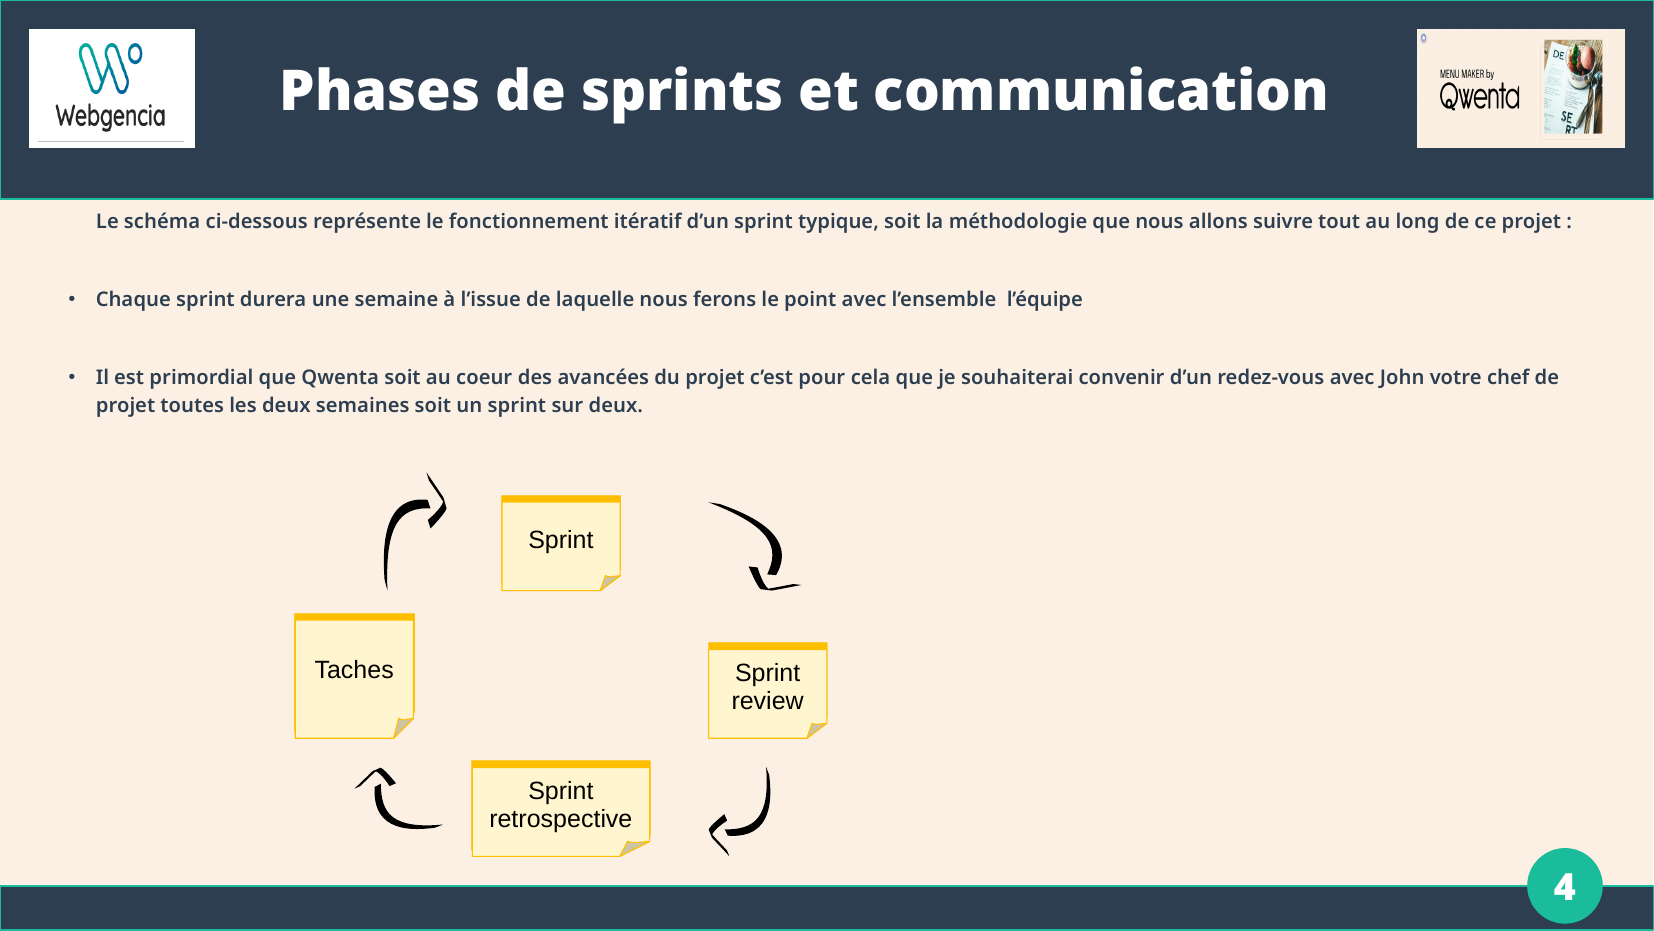

# Phases de sprints et communication
Le schéma ci-dessous représente le fonctionnement itératif d’un sprint typique, soit la méthodologie que nous allons suivre tout au long de ce projet :
Chaque sprint durera une semaine à l’issue de laquelle nous ferons le point avec l’ensemble l’équipe
Il est primordial que Qwenta soit au coeur des avancées du projet c’est pour cela que je souhaiterai convenir d’un redez-vous avec John votre chef de projet toutes les deux semaines soit un sprint sur deux.
Sprint
Taches
Sprint review
Sprint retrospective
4